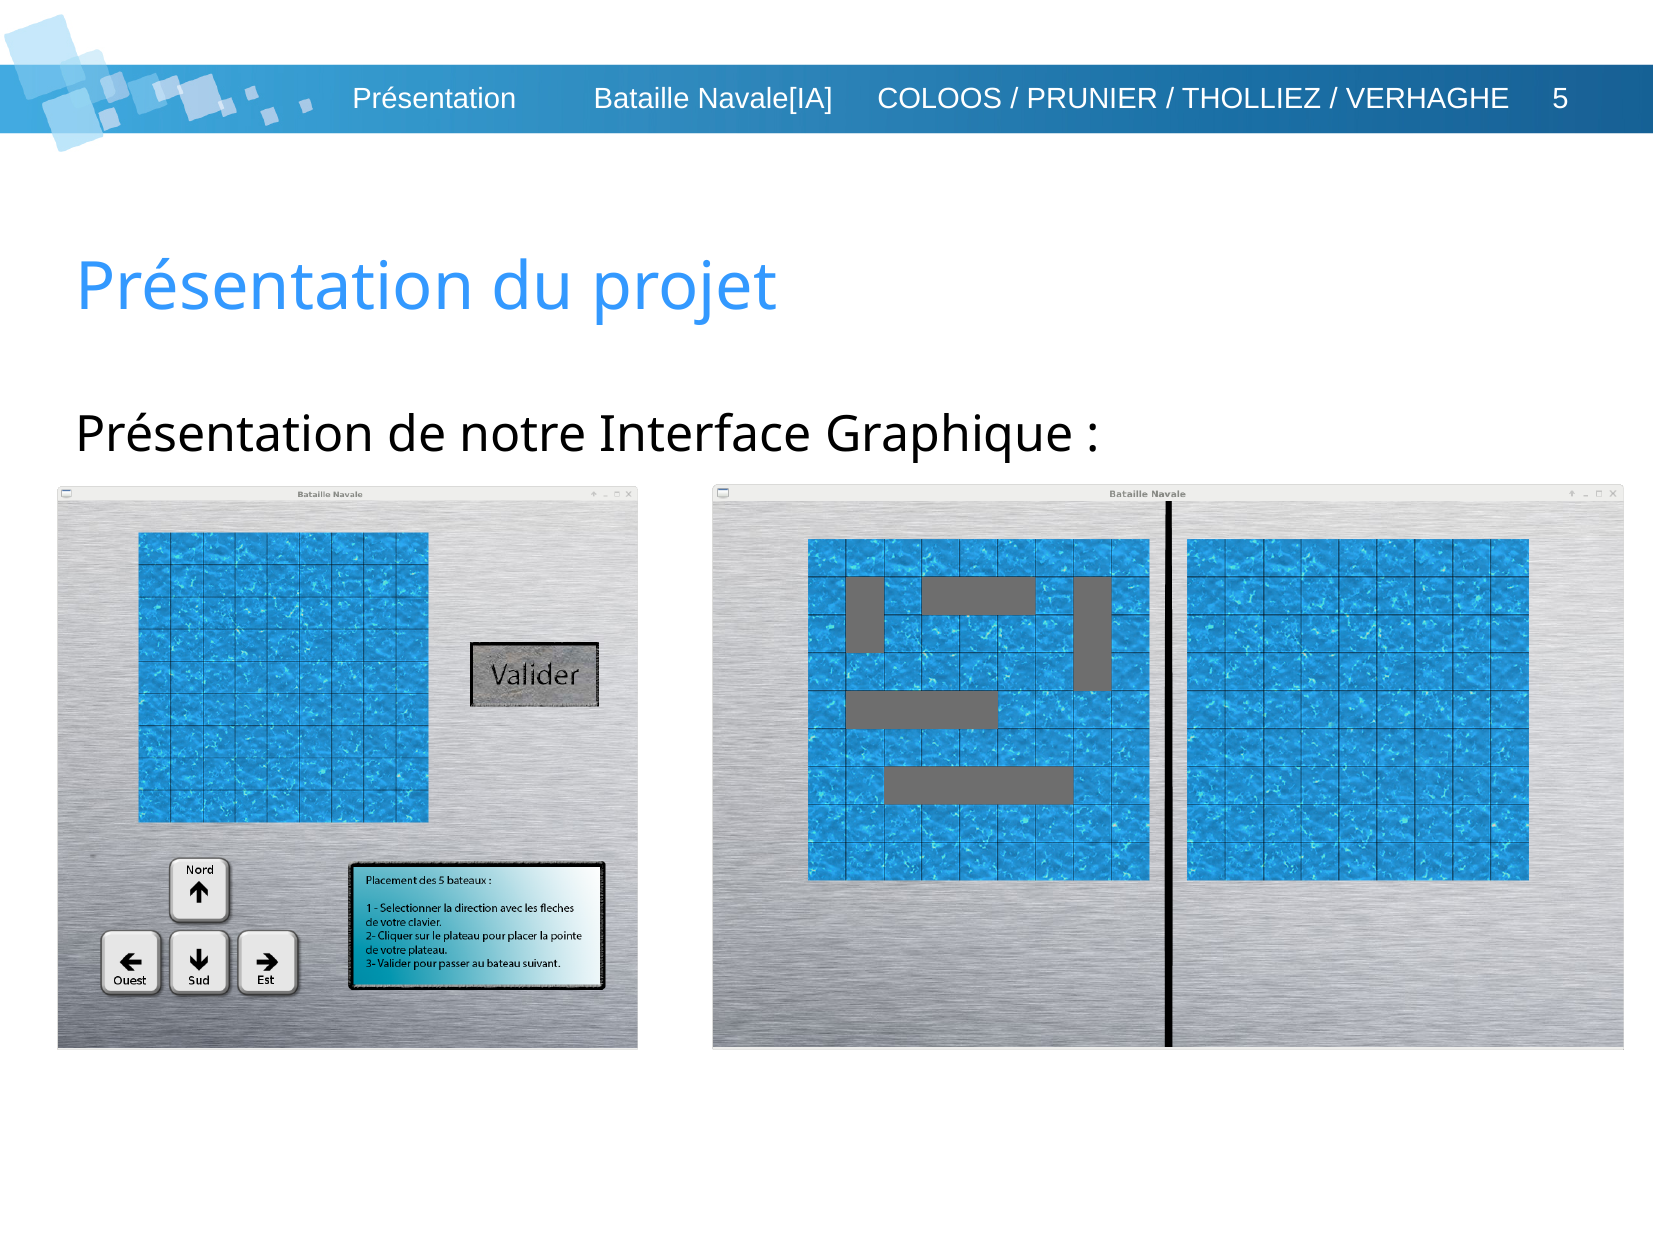

# Présentation du projet Présentation de notre Interface Graphique :
Présentation	 Bataille Navale[IA]	COLOOS / PRUNIER / THOLLIEZ / VERHAGHE 	5